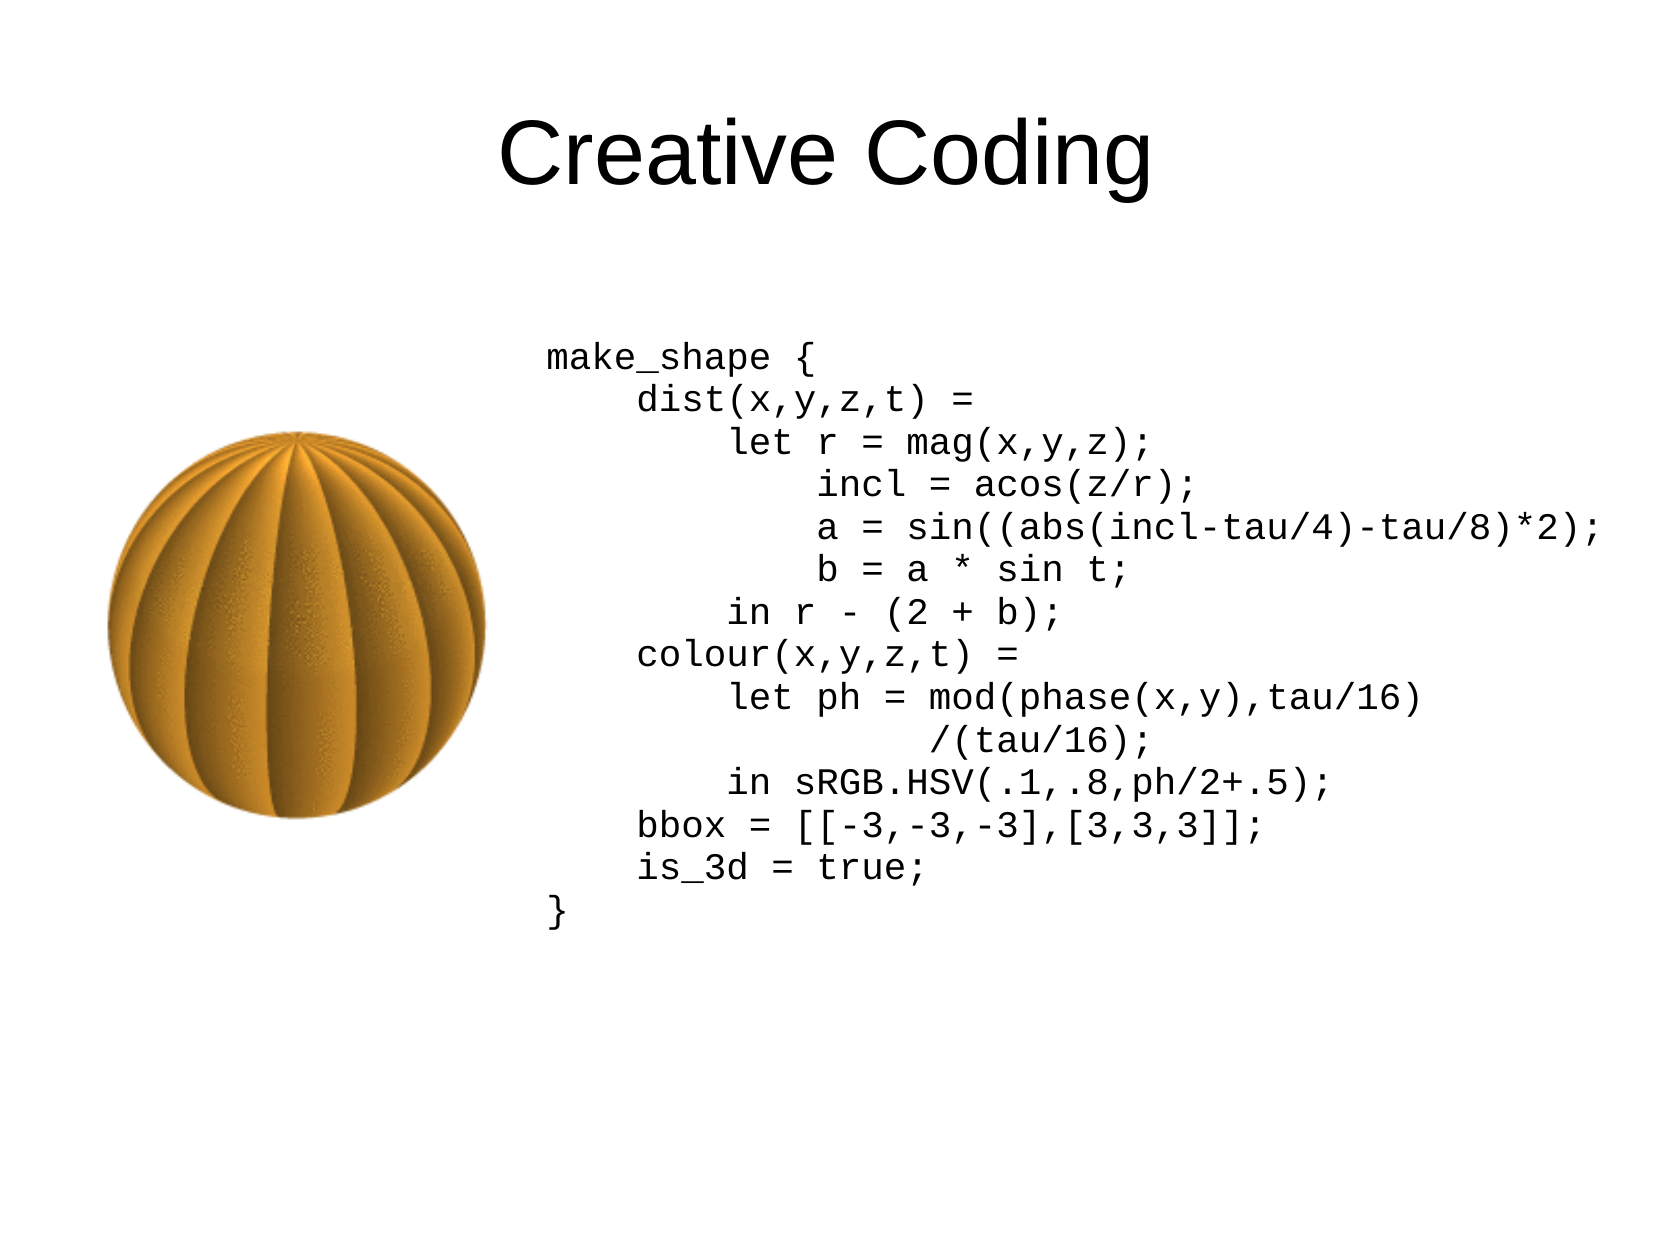

# Creative Coding
make_shape {
 dist(x,y,z,t) =
 let r = mag(x,y,z);
 incl = acos(z/r);
 a = sin((abs(incl-tau/4)-tau/8)*2);
 b = a * sin t;
 in r - (2 + b);
 colour(x,y,z,t) =
 let ph = mod(phase(x,y),tau/16)
 /(tau/16);
 in sRGB.HSV(.1,.8,ph/2+.5);
 bbox = [[-3,-3,-3],[3,3,3]];
 is_3d = true;
}